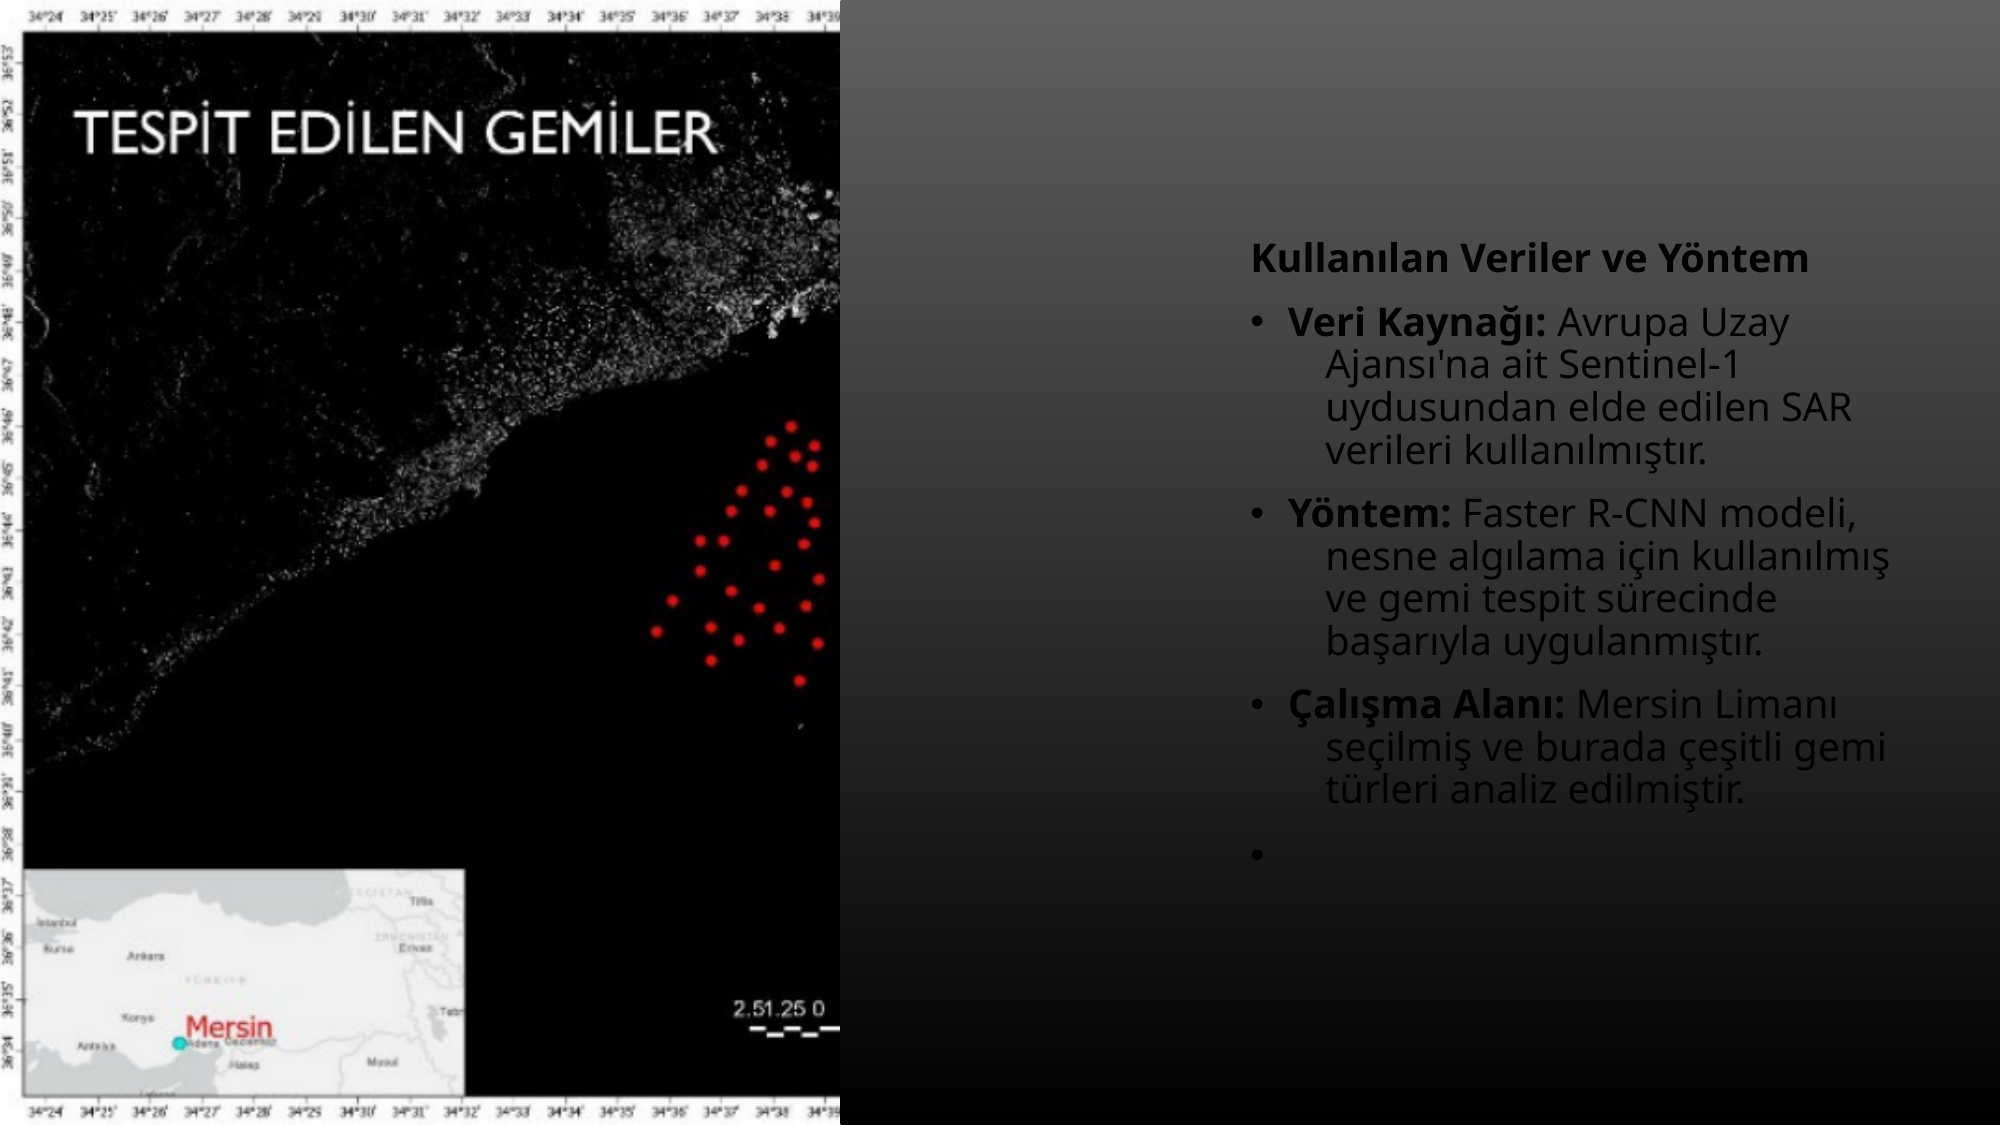

# Kullanılan Veriler ve Yöntem
Veri Kaynağı: Avrupa Uzay Ajansı'na ait Sentinel-1 uydusundan elde edilen SAR verileri kullanılmıştır.
Yöntem: Faster R-CNN modeli, nesne algılama için kullanılmış ve gemi tespit sürecinde başarıyla uygulanmıştır.
Çalışma Alanı: Mersin Limanı seçilmiş ve burada çeşitli gemi türleri analiz edilmiştir.